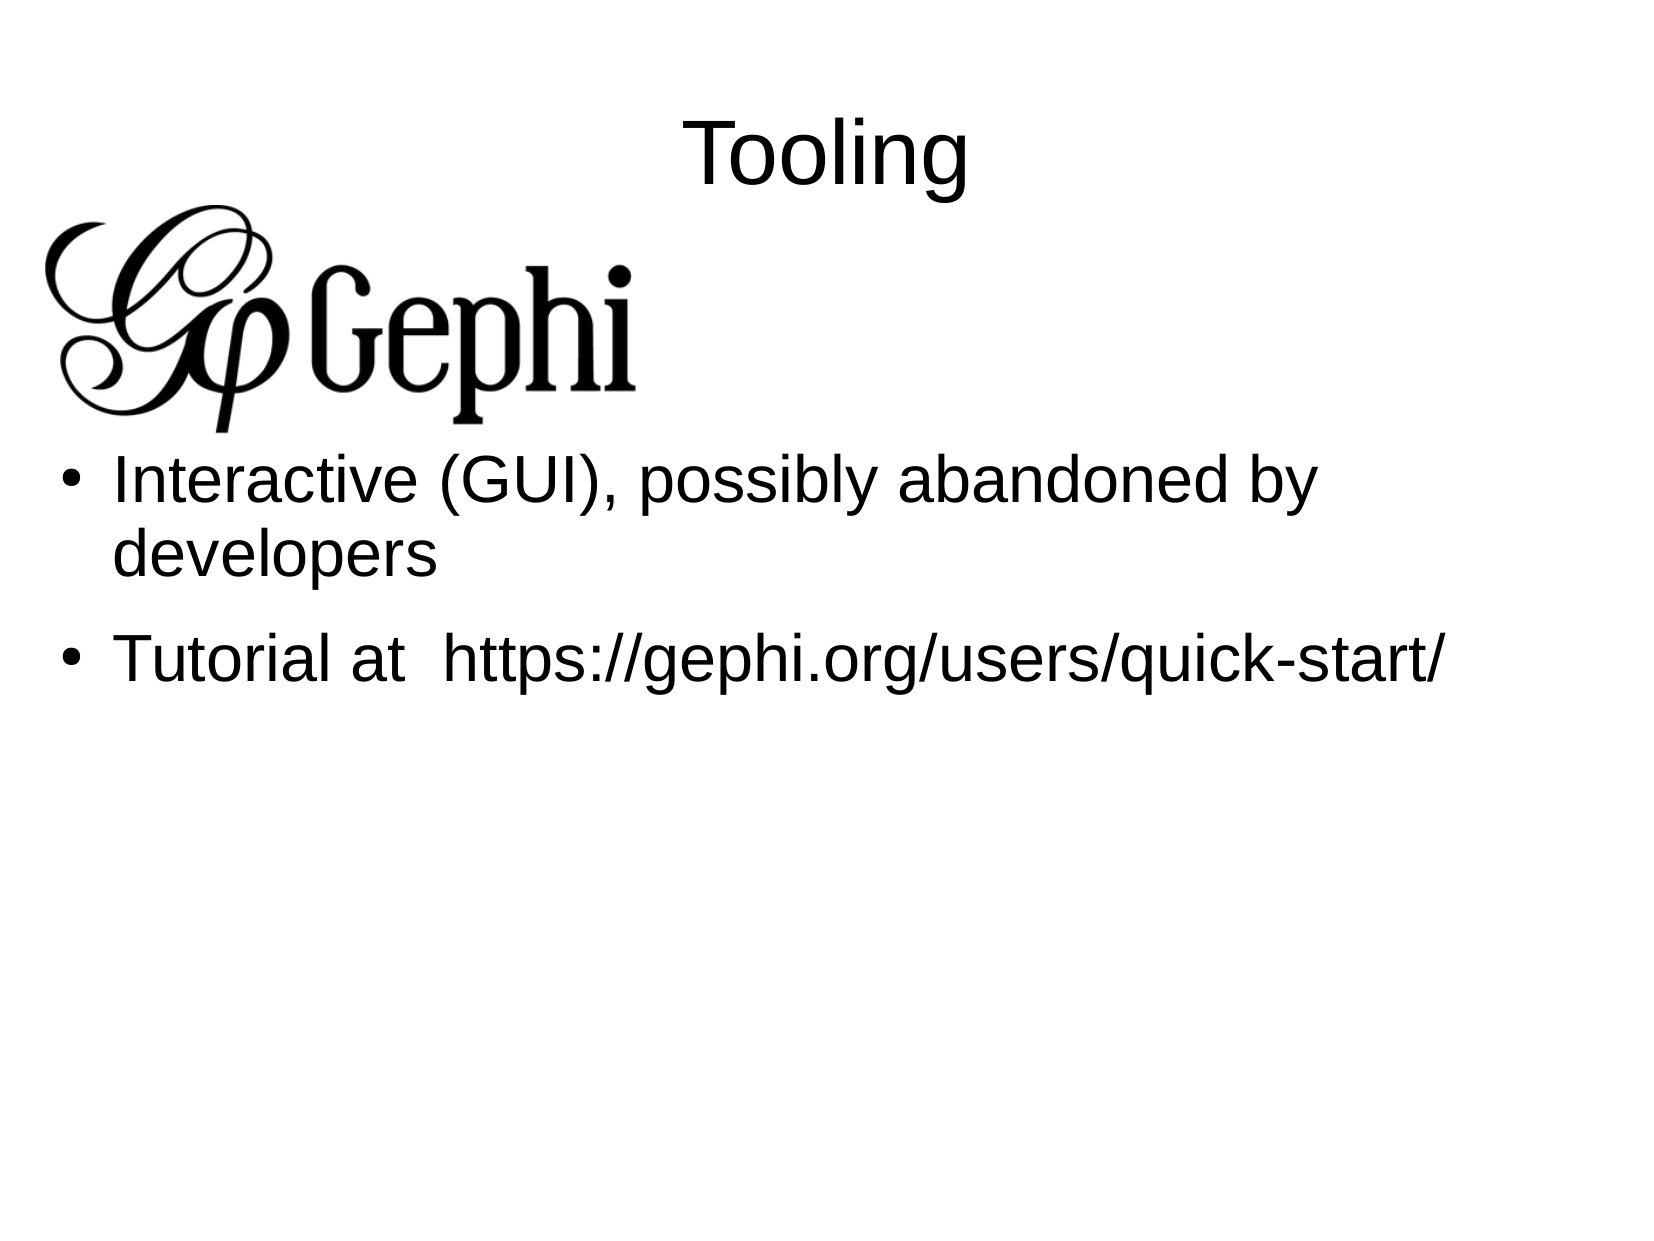

# Tooling
Interactive (GUI), possibly abandoned by developers
Tutorial at https://gephi.org/users/quick-start/